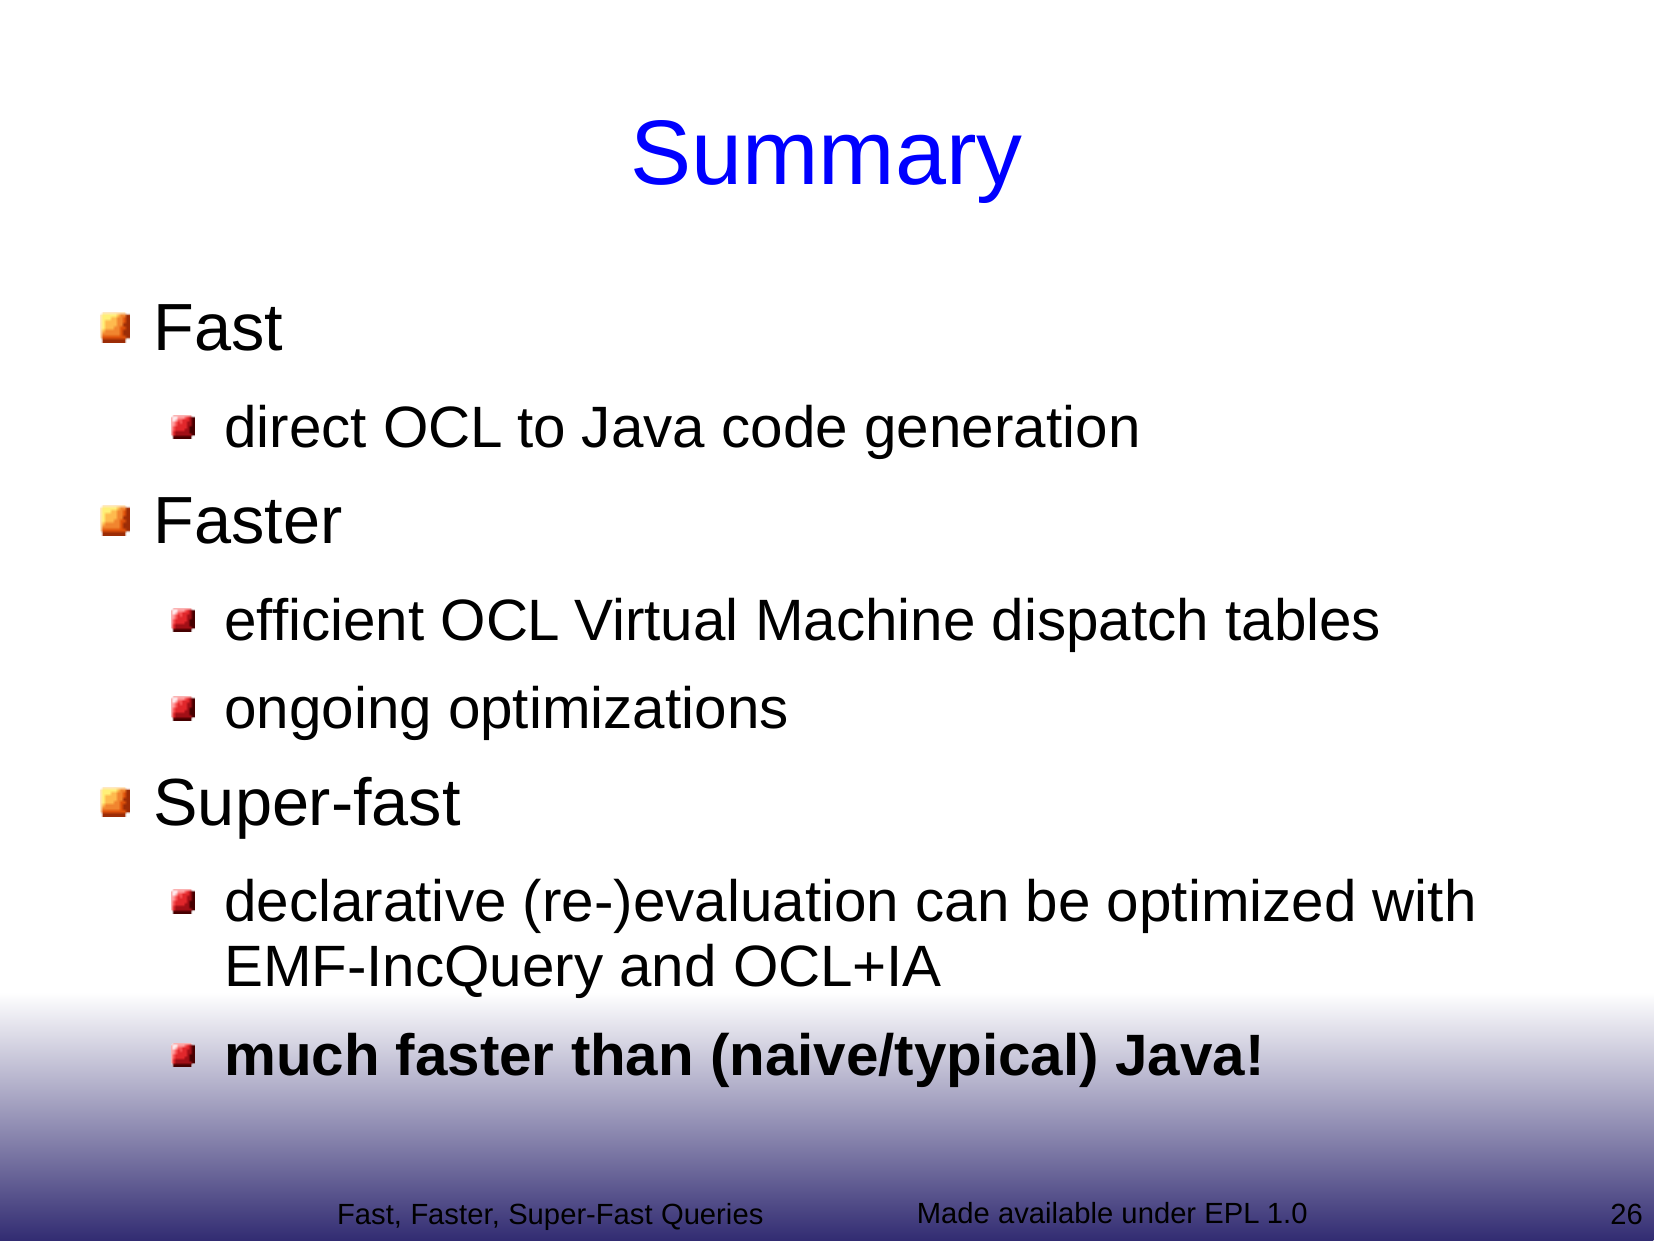

# Summary
Fast
direct OCL to Java code generation
Faster
efficient OCL Virtual Machine dispatch tables
ongoing optimizations
Super-fast
declarative (re-)evaluation can be optimized with EMF-IncQuery and OCL+IA
much faster than (naive/typical) Java!
Fast, Faster, Super-Fast Queries
26